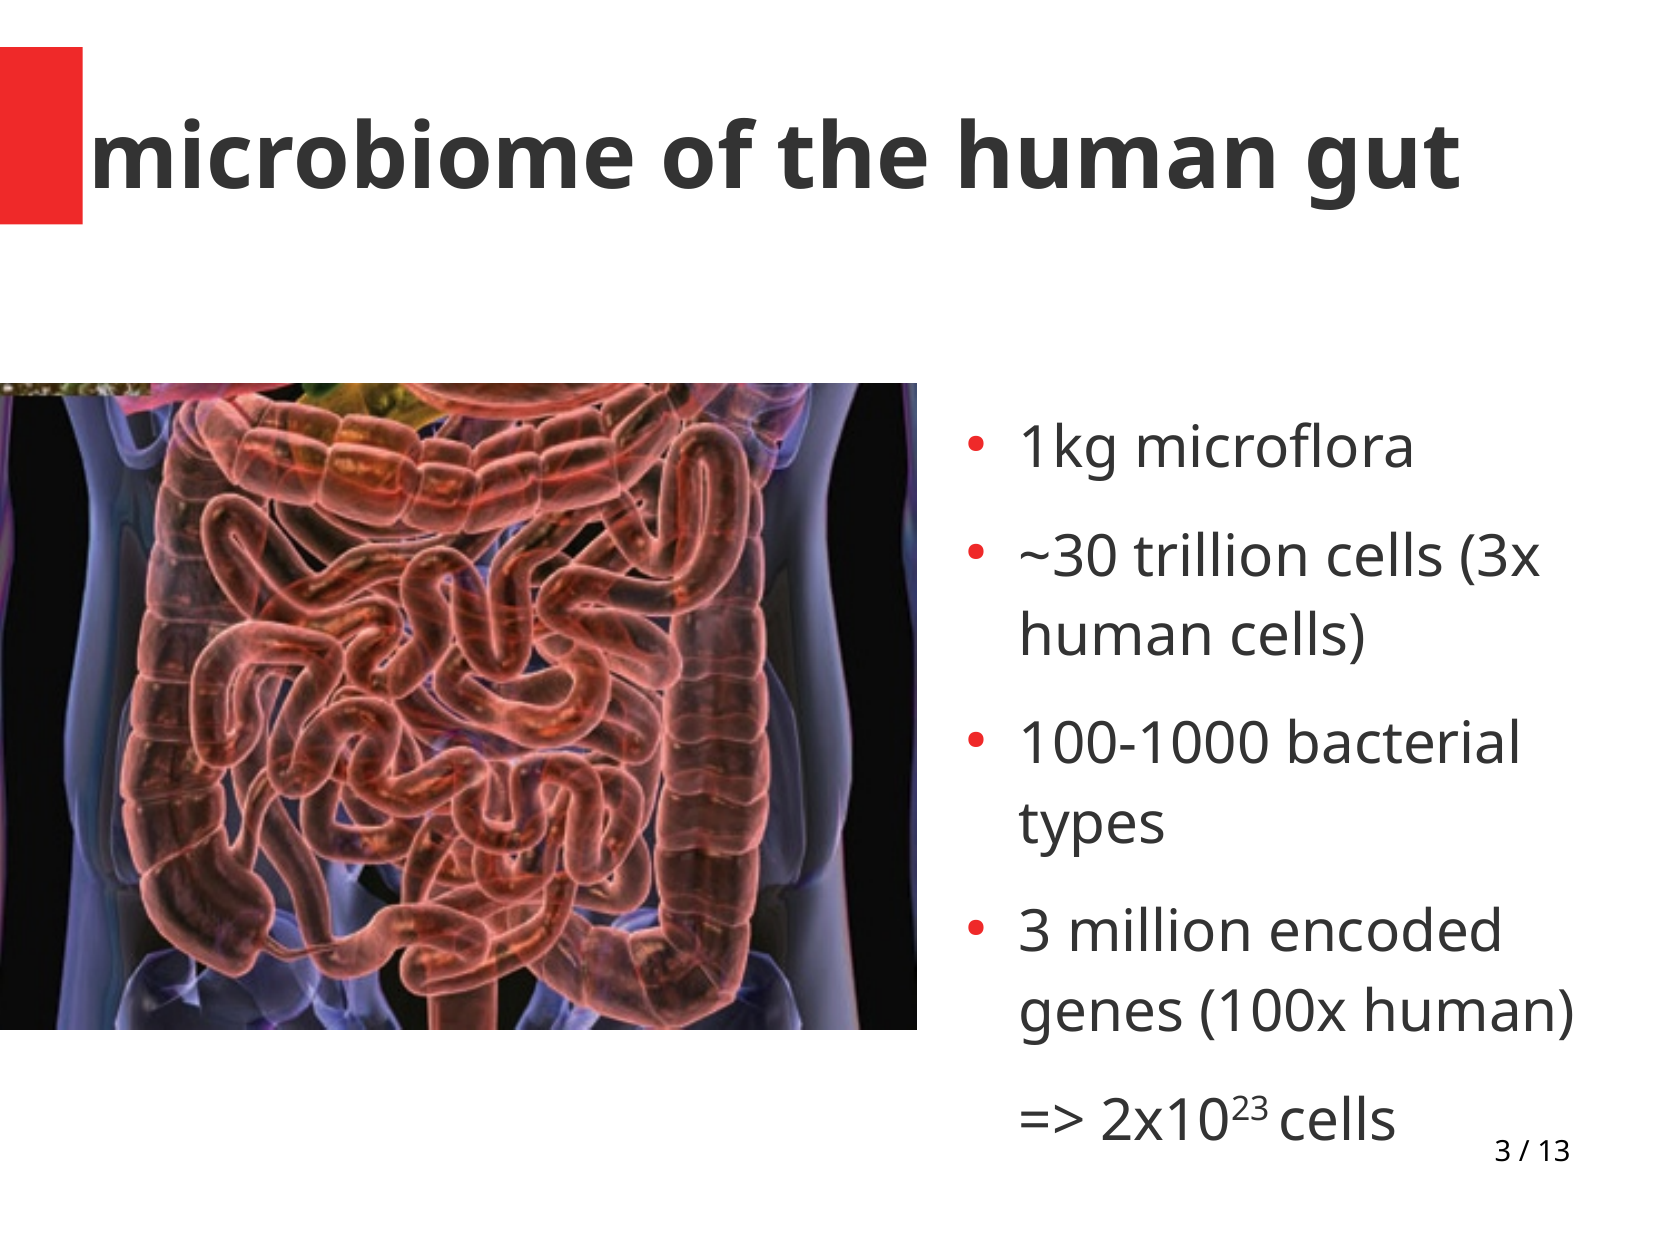

# microbiome of the human gut
1kg microflora
~30 trillion cells (3x human cells)
100-1000 bacterial types
3 million encoded genes (100x human)
=> 2x1023 cells
3